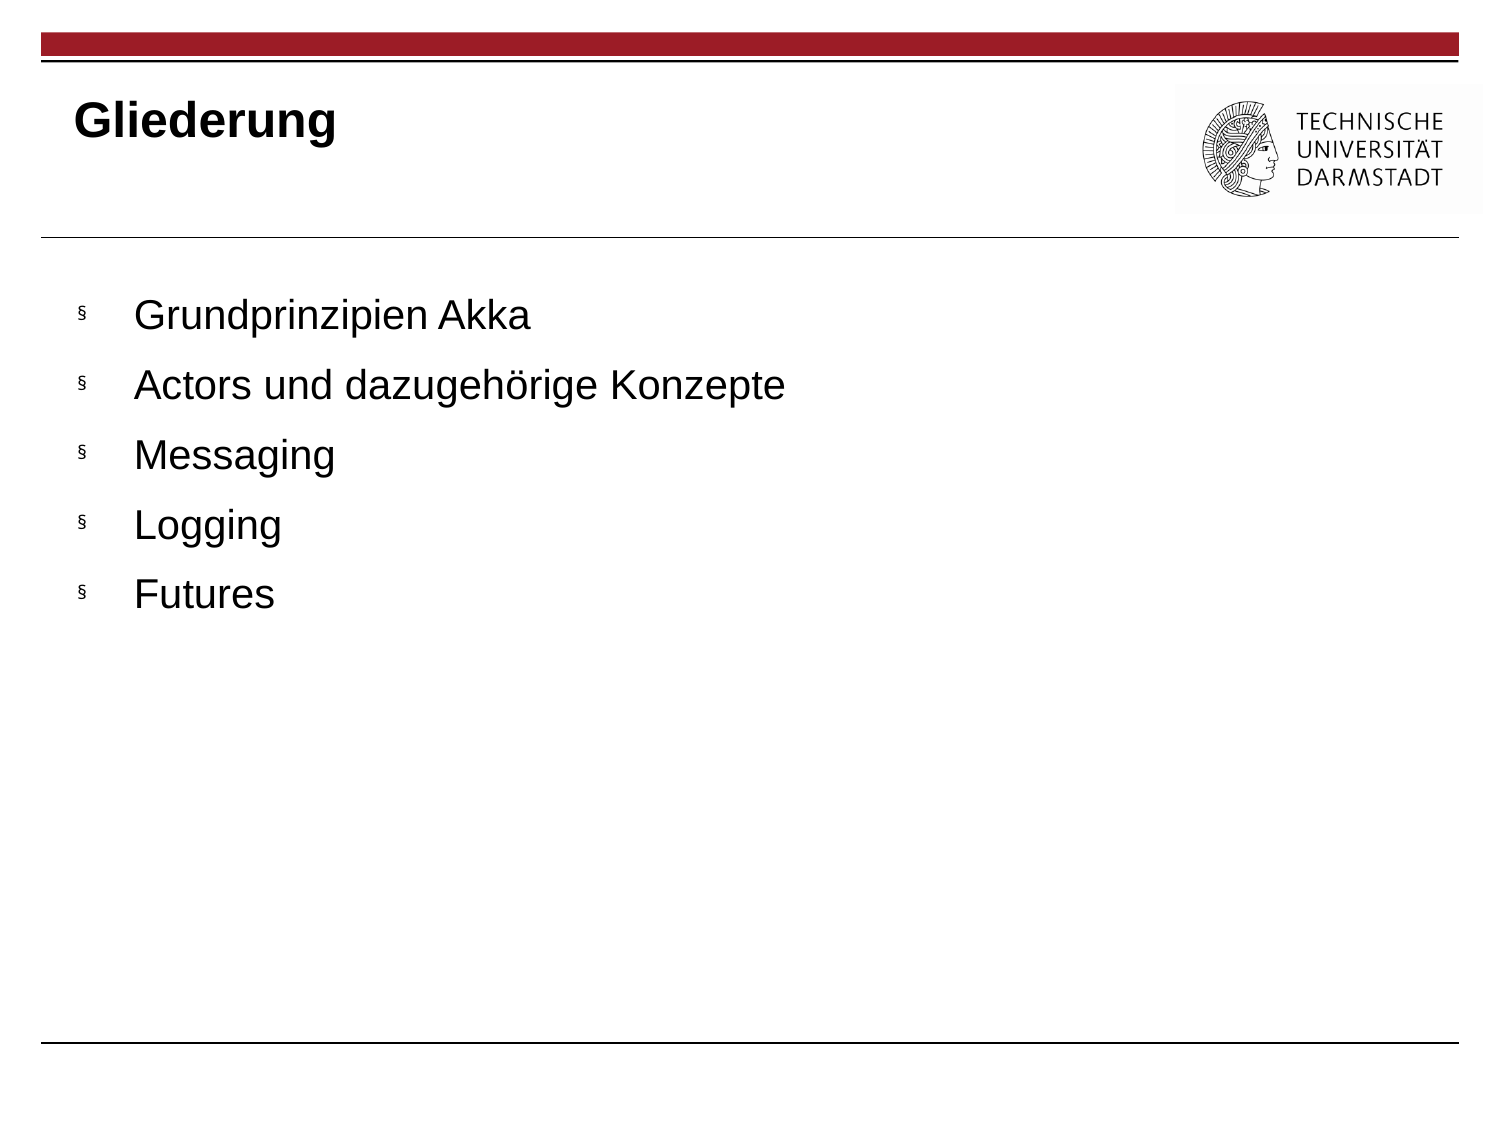

# Gliederung
Grundprinzipien Akka
Actors und dazugehörige Konzepte
Messaging
Logging
Futures